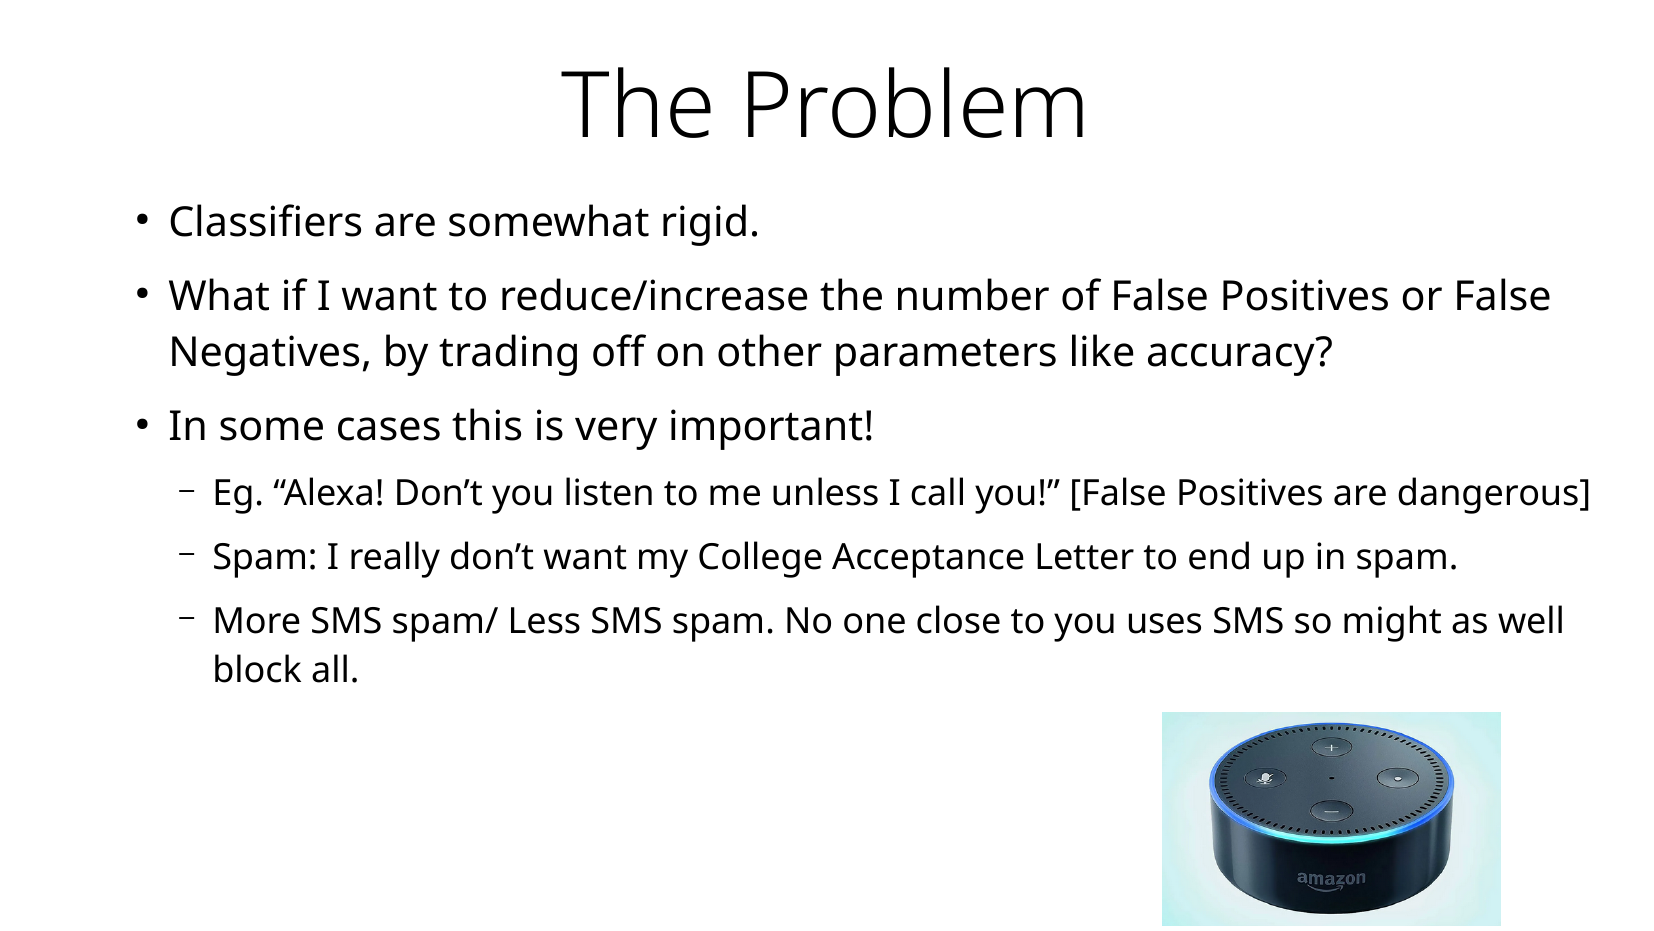

# The Problem
Classifiers are somewhat rigid.
What if I want to reduce/increase the number of False Positives or False Negatives, by trading off on other parameters like accuracy?
In some cases this is very important!
Eg. “Alexa! Don’t you listen to me unless I call you!” [False Positives are dangerous]
Spam: I really don’t want my College Acceptance Letter to end up in spam.
More SMS spam/ Less SMS spam. No one close to you uses SMS so might as well block all.